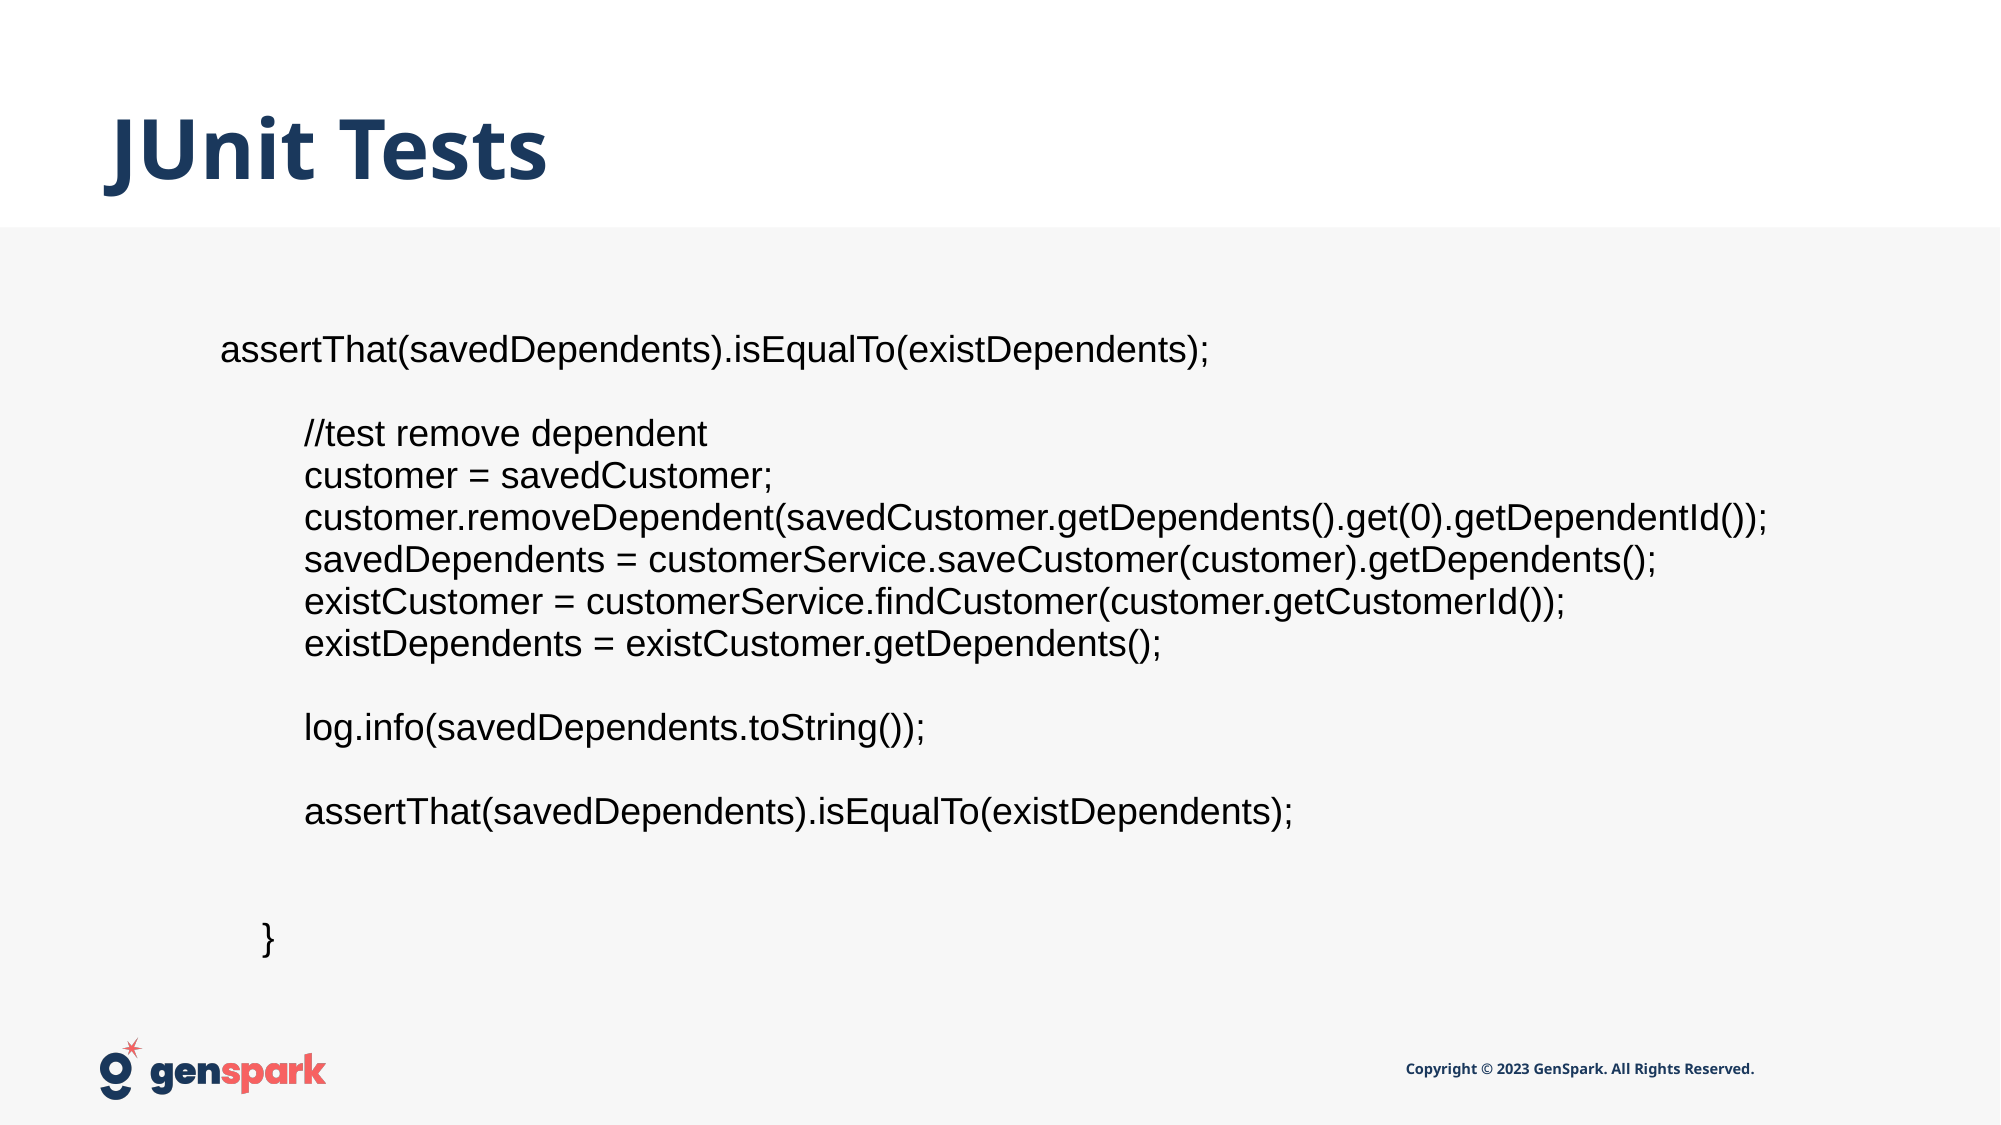

# JUnit Tests
assertThat(savedDependents).isEqualTo(existDependents);
 //test remove dependent
 customer = savedCustomer;
 customer.removeDependent(savedCustomer.getDependents().get(0).getDependentId());
 savedDependents = customerService.saveCustomer(customer).getDependents();
 existCustomer = customerService.findCustomer(customer.getCustomerId());
 existDependents = existCustomer.getDependents();
 log.info(savedDependents.toString());
 assertThat(savedDependents).isEqualTo(existDependents);
 }
Copyright © 2023 GenSpark. All Rights Reserved.